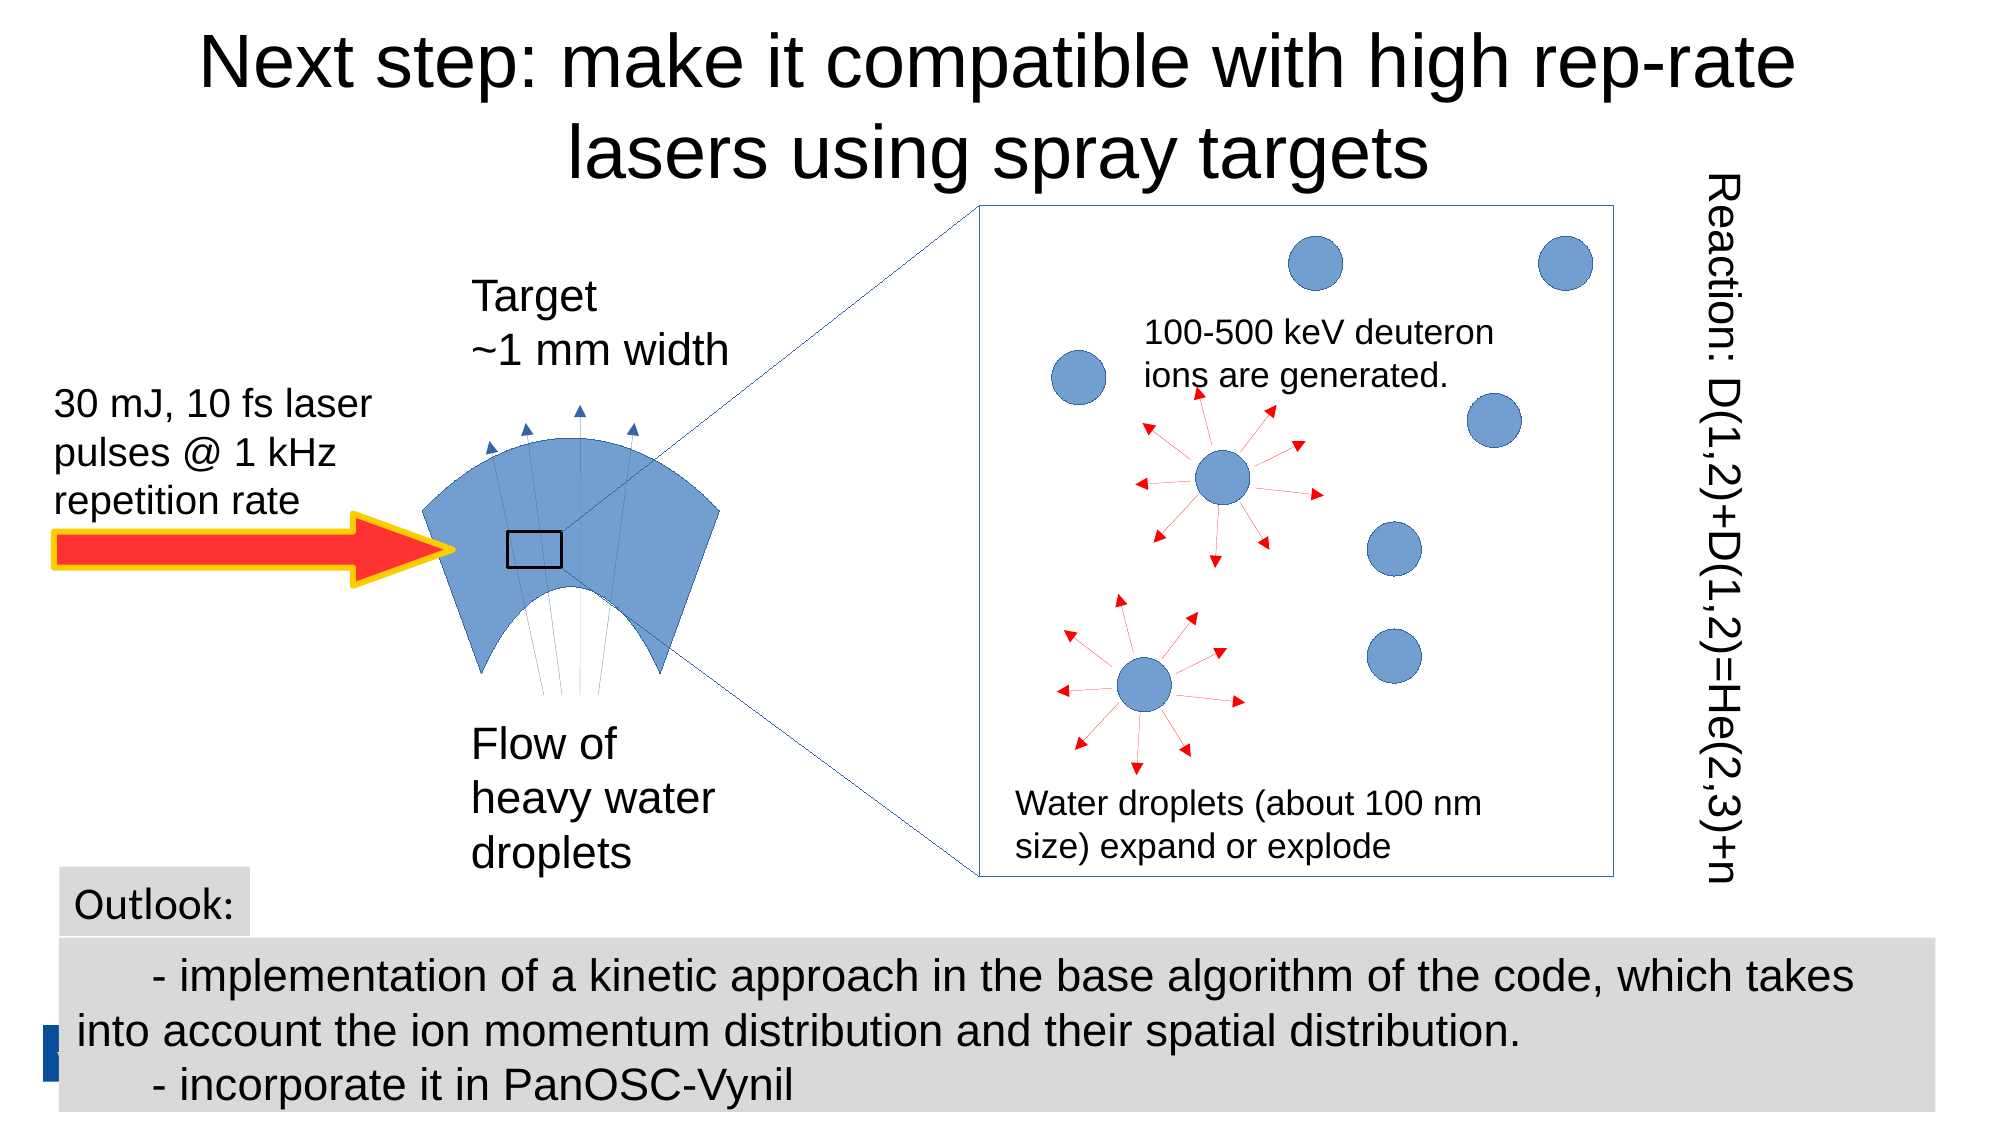

Next step: make it compatible with high rep-rate lasers using spray targets
Target
~1 mm width
100-500 keV deuteron ions are generated.
30 mJ, 10 fs laser pulses @ 1 kHz repetition rate
Reaction: D(1,2)+D(1,2)=He(2,3)+n
Flow of heavy water droplets
Water droplets (about 100 nm size) expand or explode
Outlook:
	- implementation of a kinetic approach in the base algorithm of the code, which takes into account the ion momentum distribution and their spatial distribution.
	- incorporate it in PanOSC-Vynil